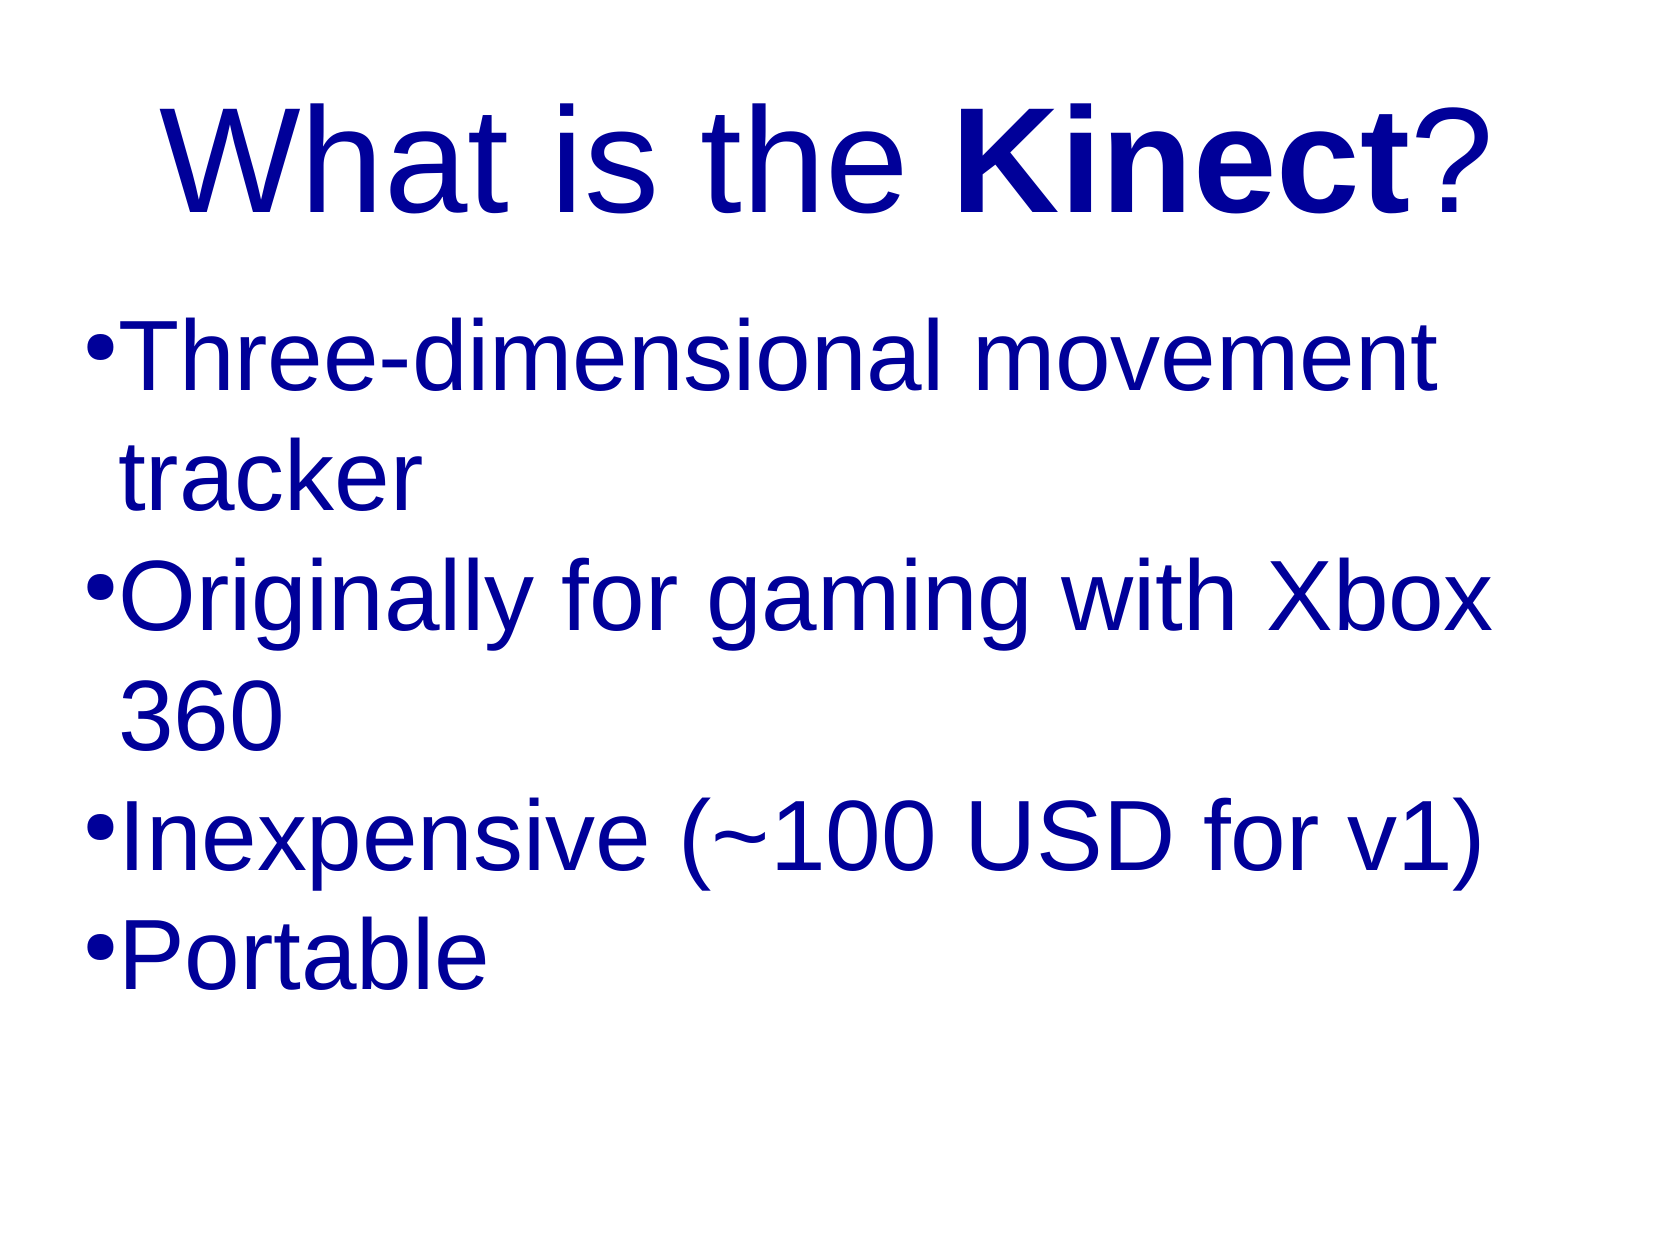

What is the Kinect?
Three-dimensional movement tracker
Originally for gaming with Xbox 360
Inexpensive (~100 USD for v1)
Portable